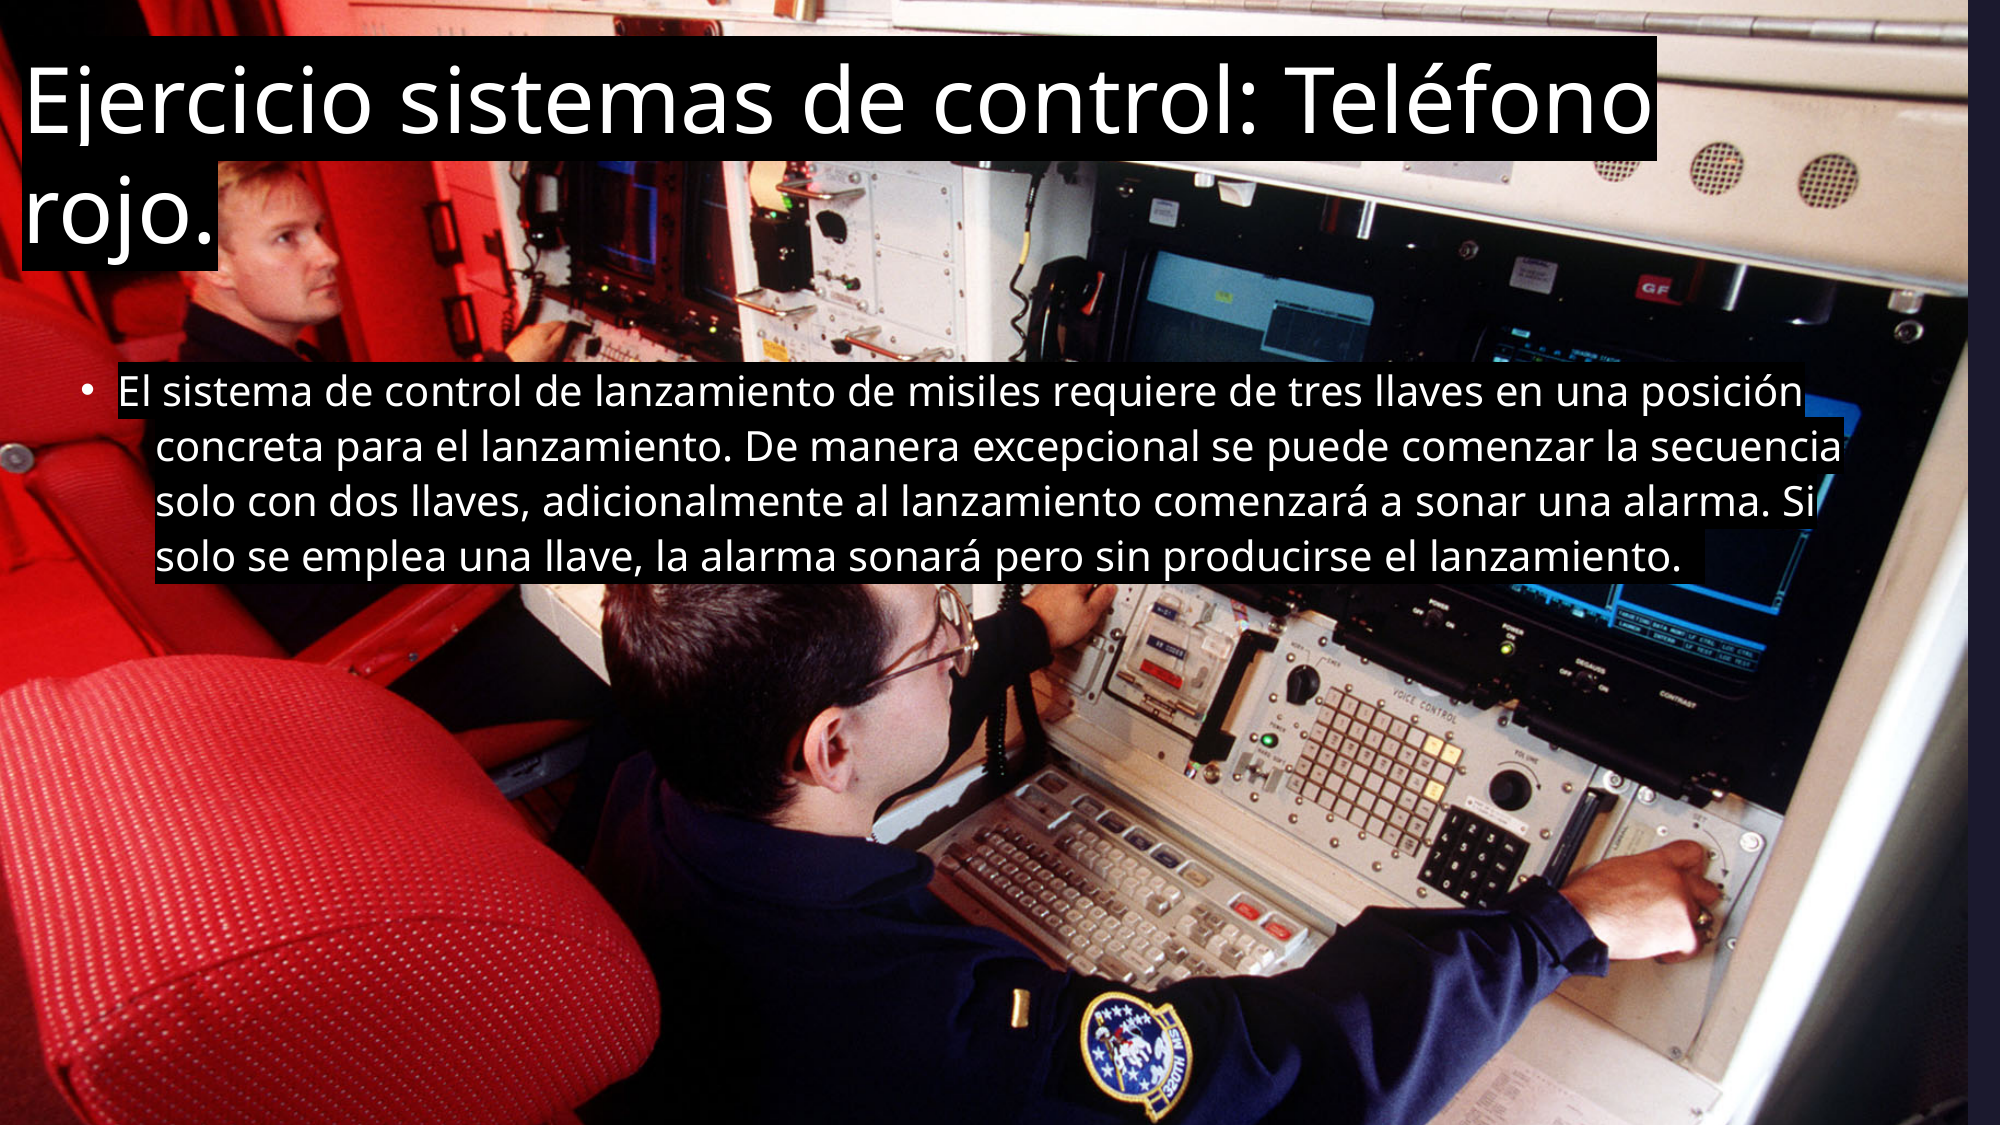

# Ejercicio sistemas de control: Teléfono rojo.
El sistema de control de lanzamiento de misiles requiere de tres llaves en una posición concreta para el lanzamiento. De manera excepcional se puede comenzar la secuencia solo con dos llaves, adicionalmente al lanzamiento comenzará a sonar una alarma. Si solo se emplea una llave, la alarma sonará pero sin producirse el lanzamiento.